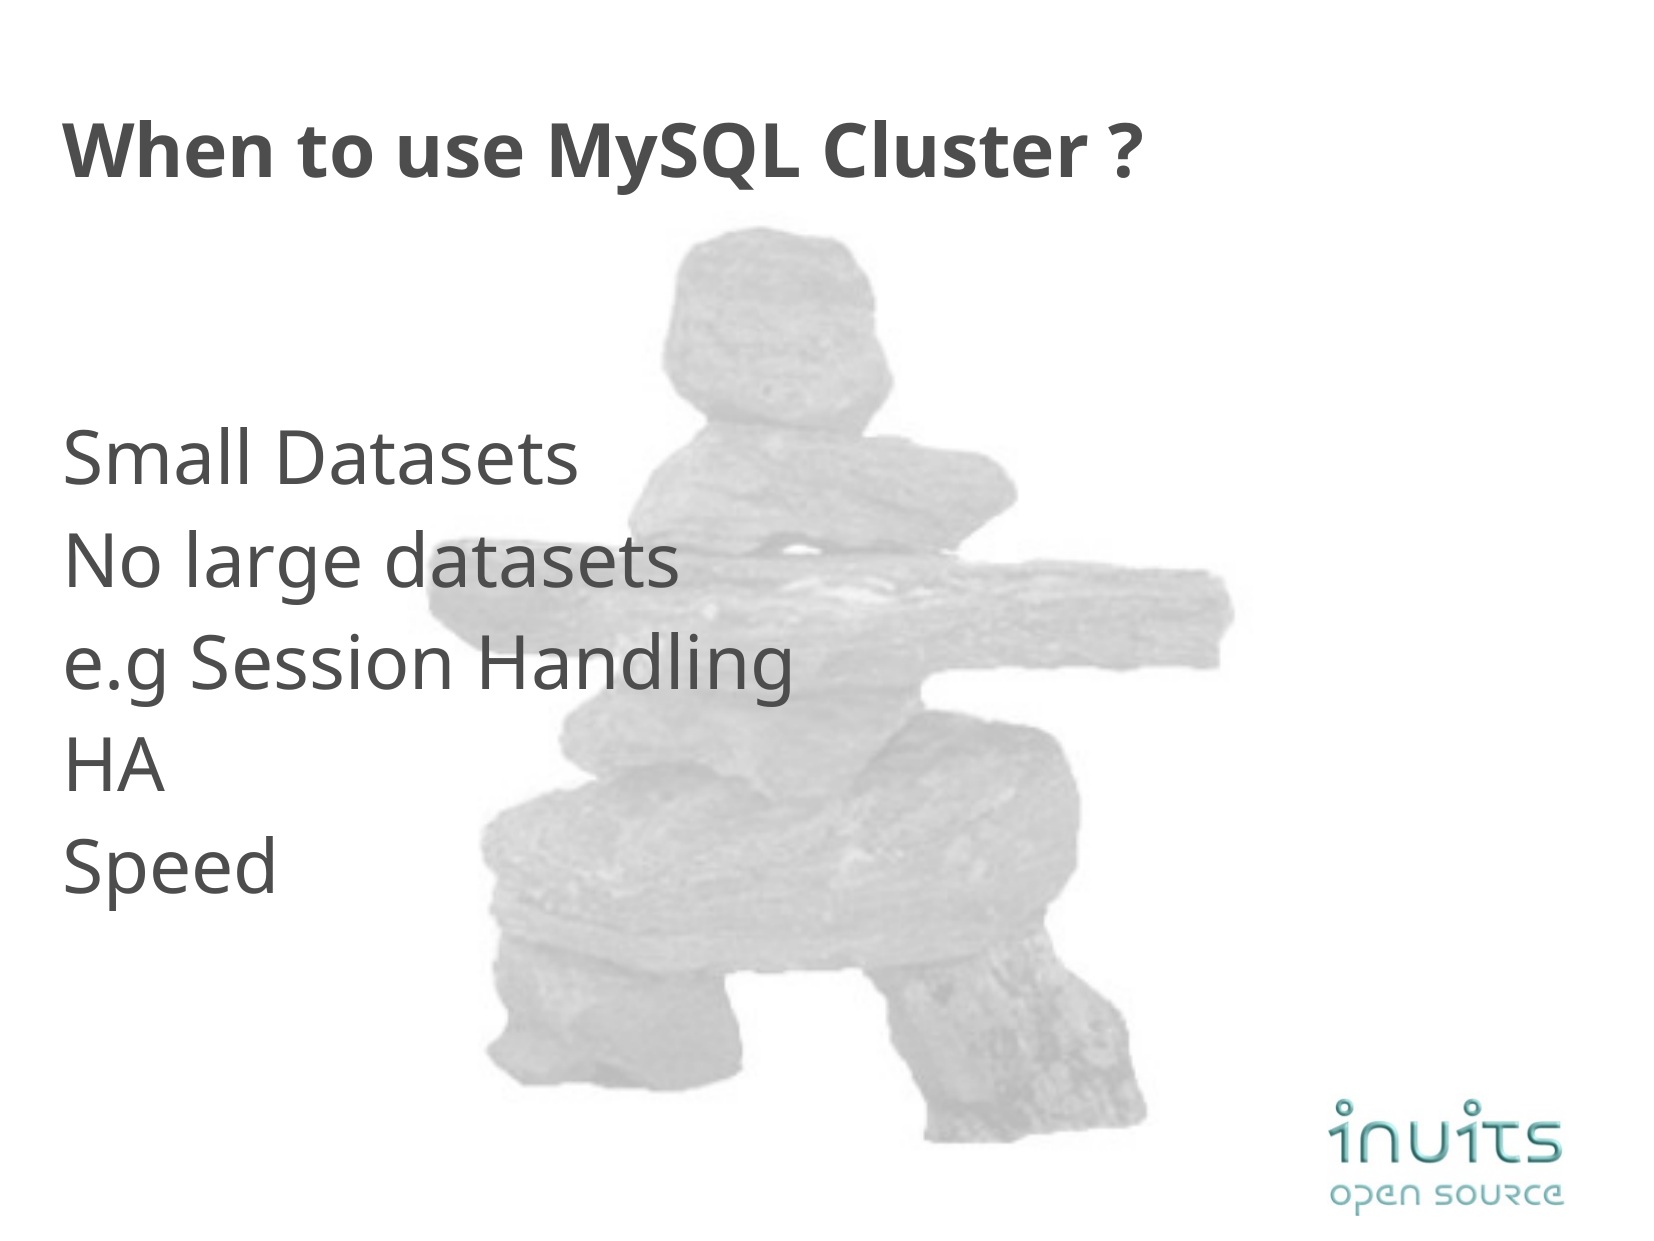

When to use MySQL Cluster ?
Small Datasets
No large datasets
e.g Session Handling
HA
Speed
#